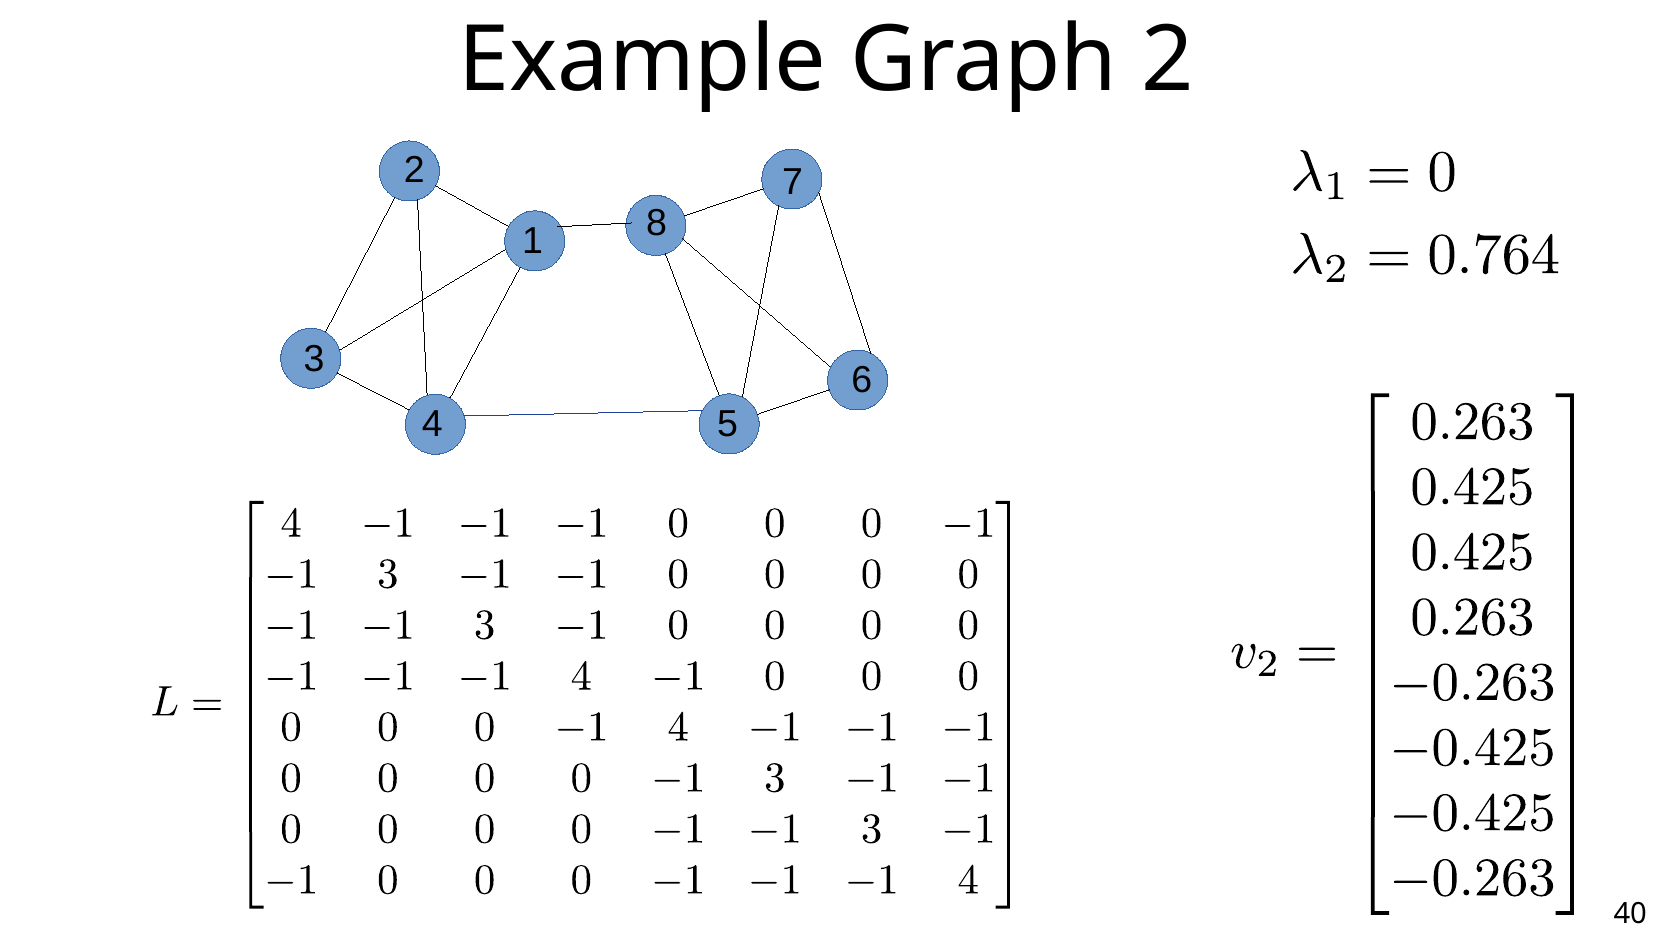

# Example Graph 2
2
7
8
1
3
6
4
5
40